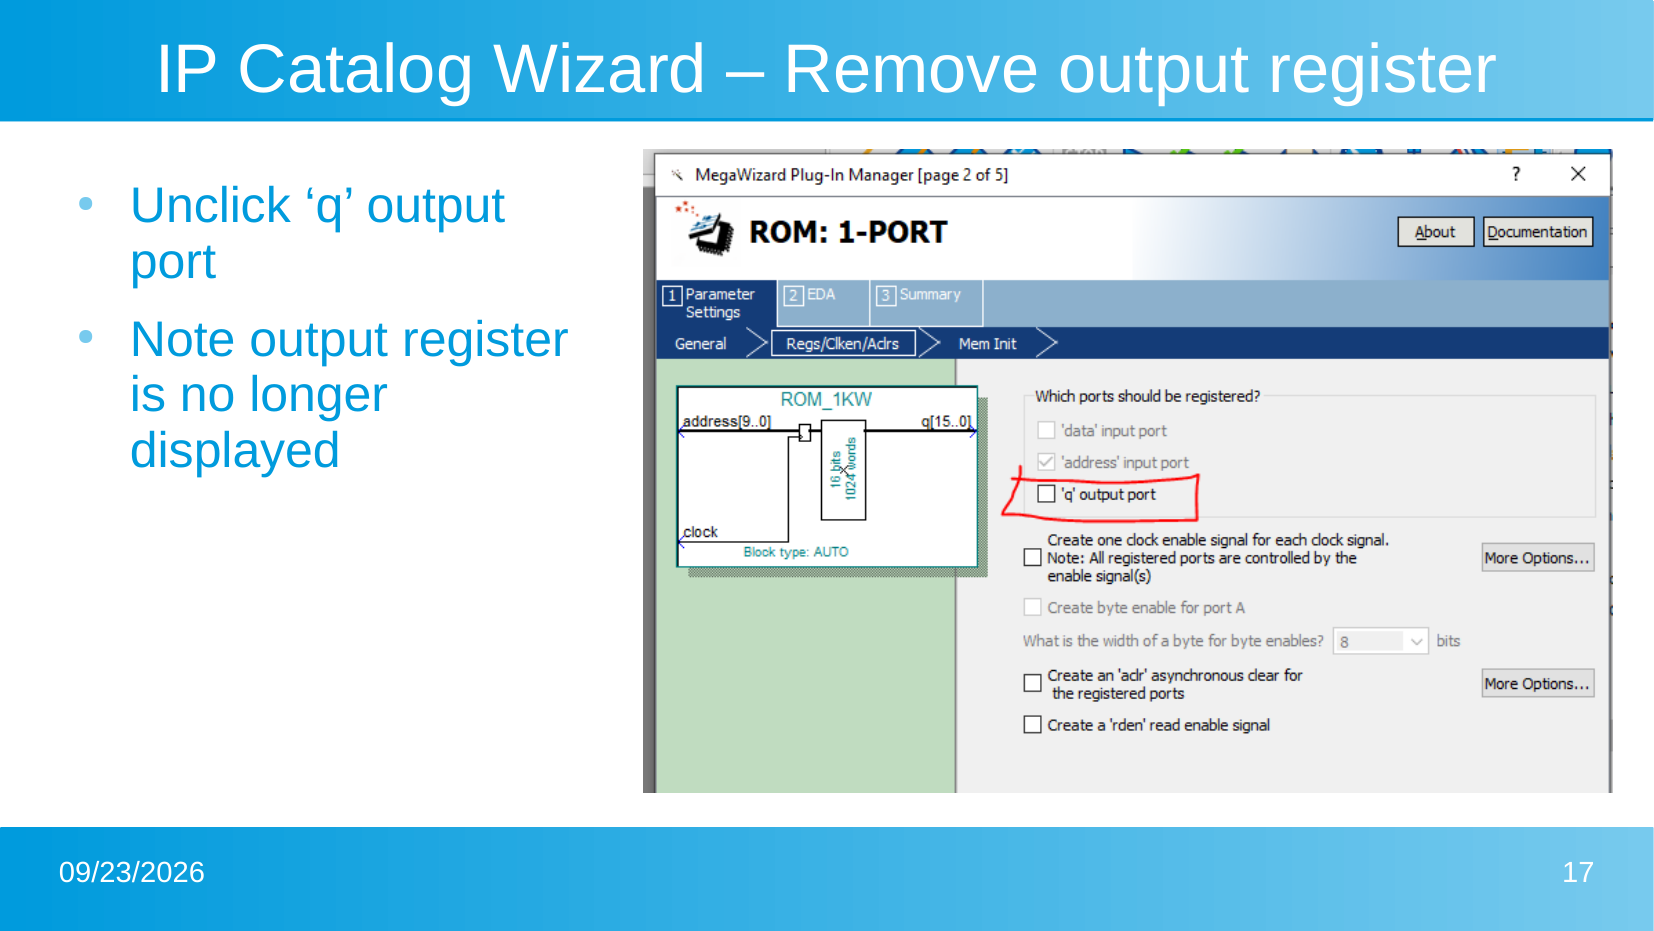

# IP Catalog Wizard – Remove output register
Unclick ‘q’ output port
Note output register is no longer displayed
17